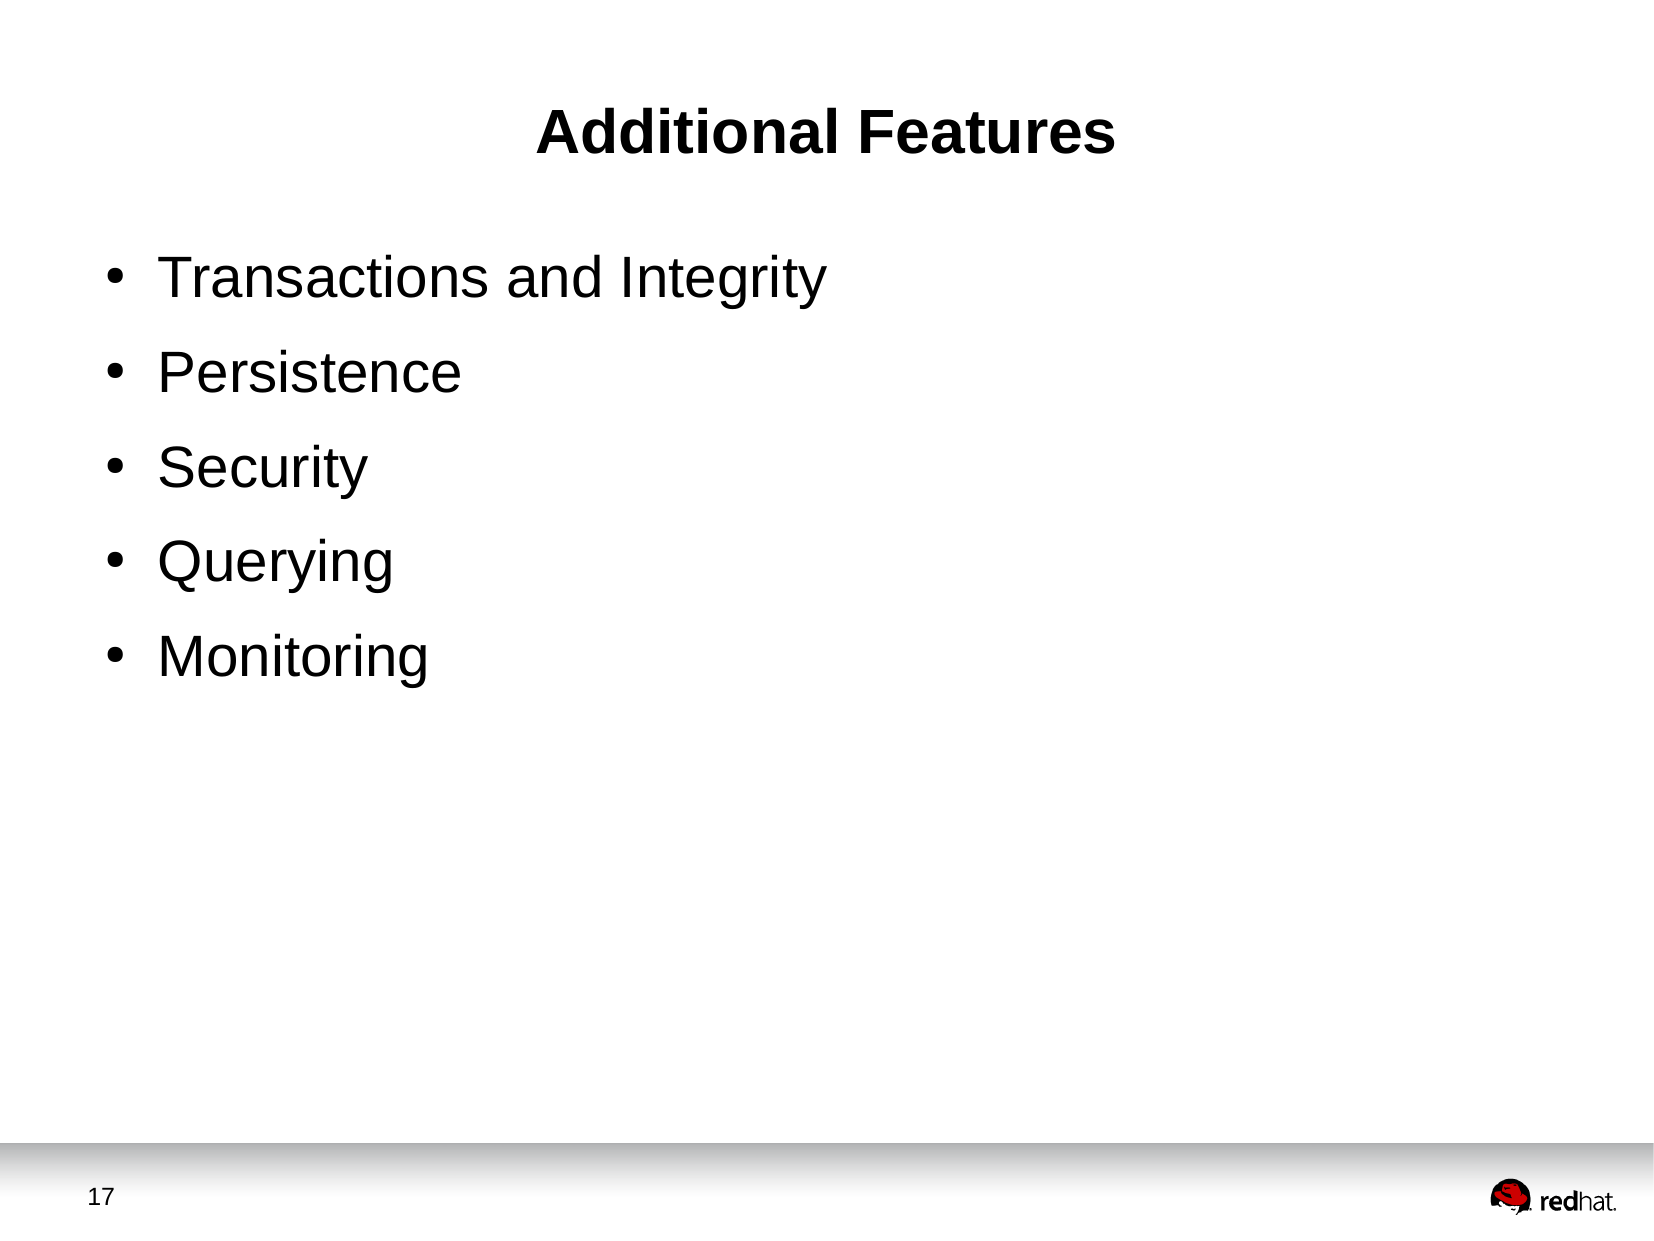

# Additional Features
Transactions and Integrity
Persistence
Security
Querying
Monitoring